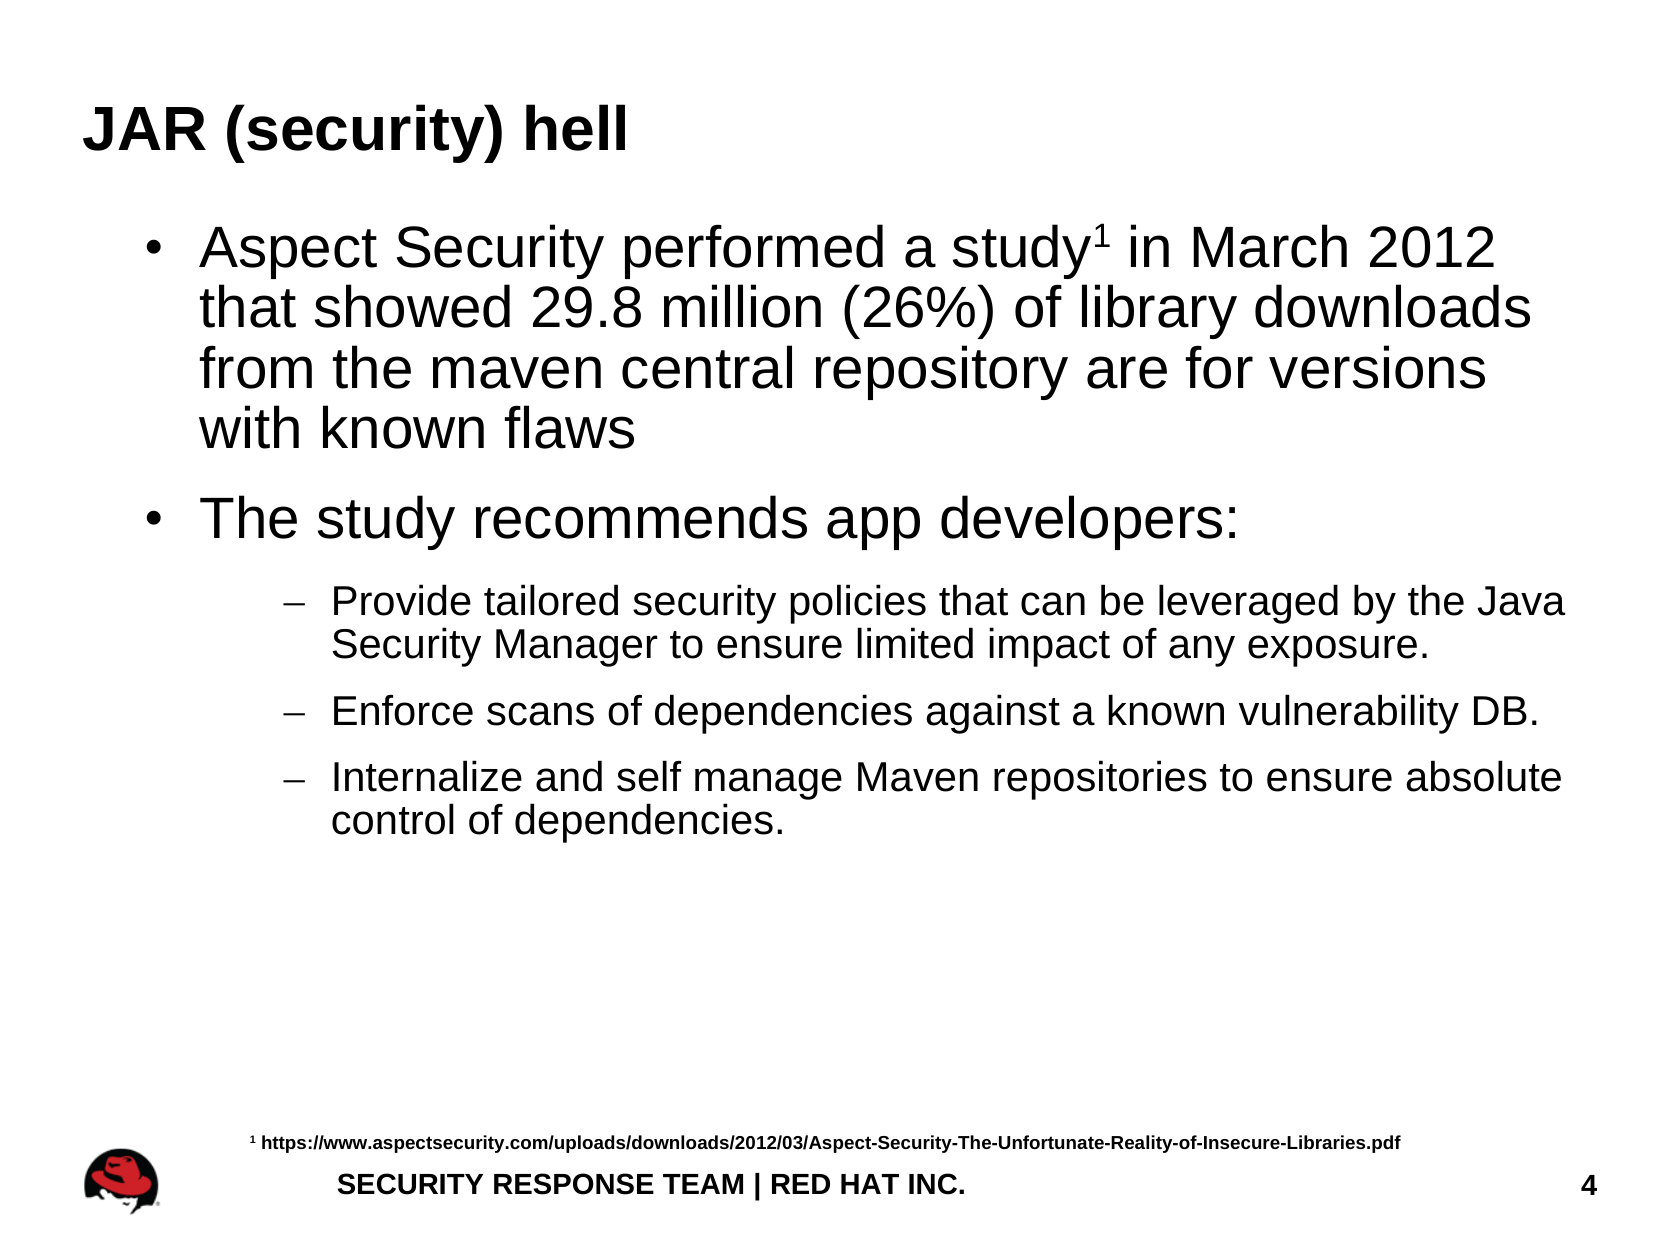

# JAR (security) hell
Aspect Security performed a study1 in March 2012 that showed 29.8 million (26%) of library downloads from the maven central repository are for versions with known flaws
The study recommends app developers:
Provide tailored security policies that can be leveraged by the Java Security Manager to ensure limited impact of any exposure.
Enforce scans of dependencies against a known vulnerability DB.
Internalize and self manage Maven repositories to ensure absolute control of dependencies.
1 https://www.aspectsecurity.com/uploads/downloads/2012/03/Aspect-Security-The-Unfortunate-Reality-of-Insecure-Libraries.pdf